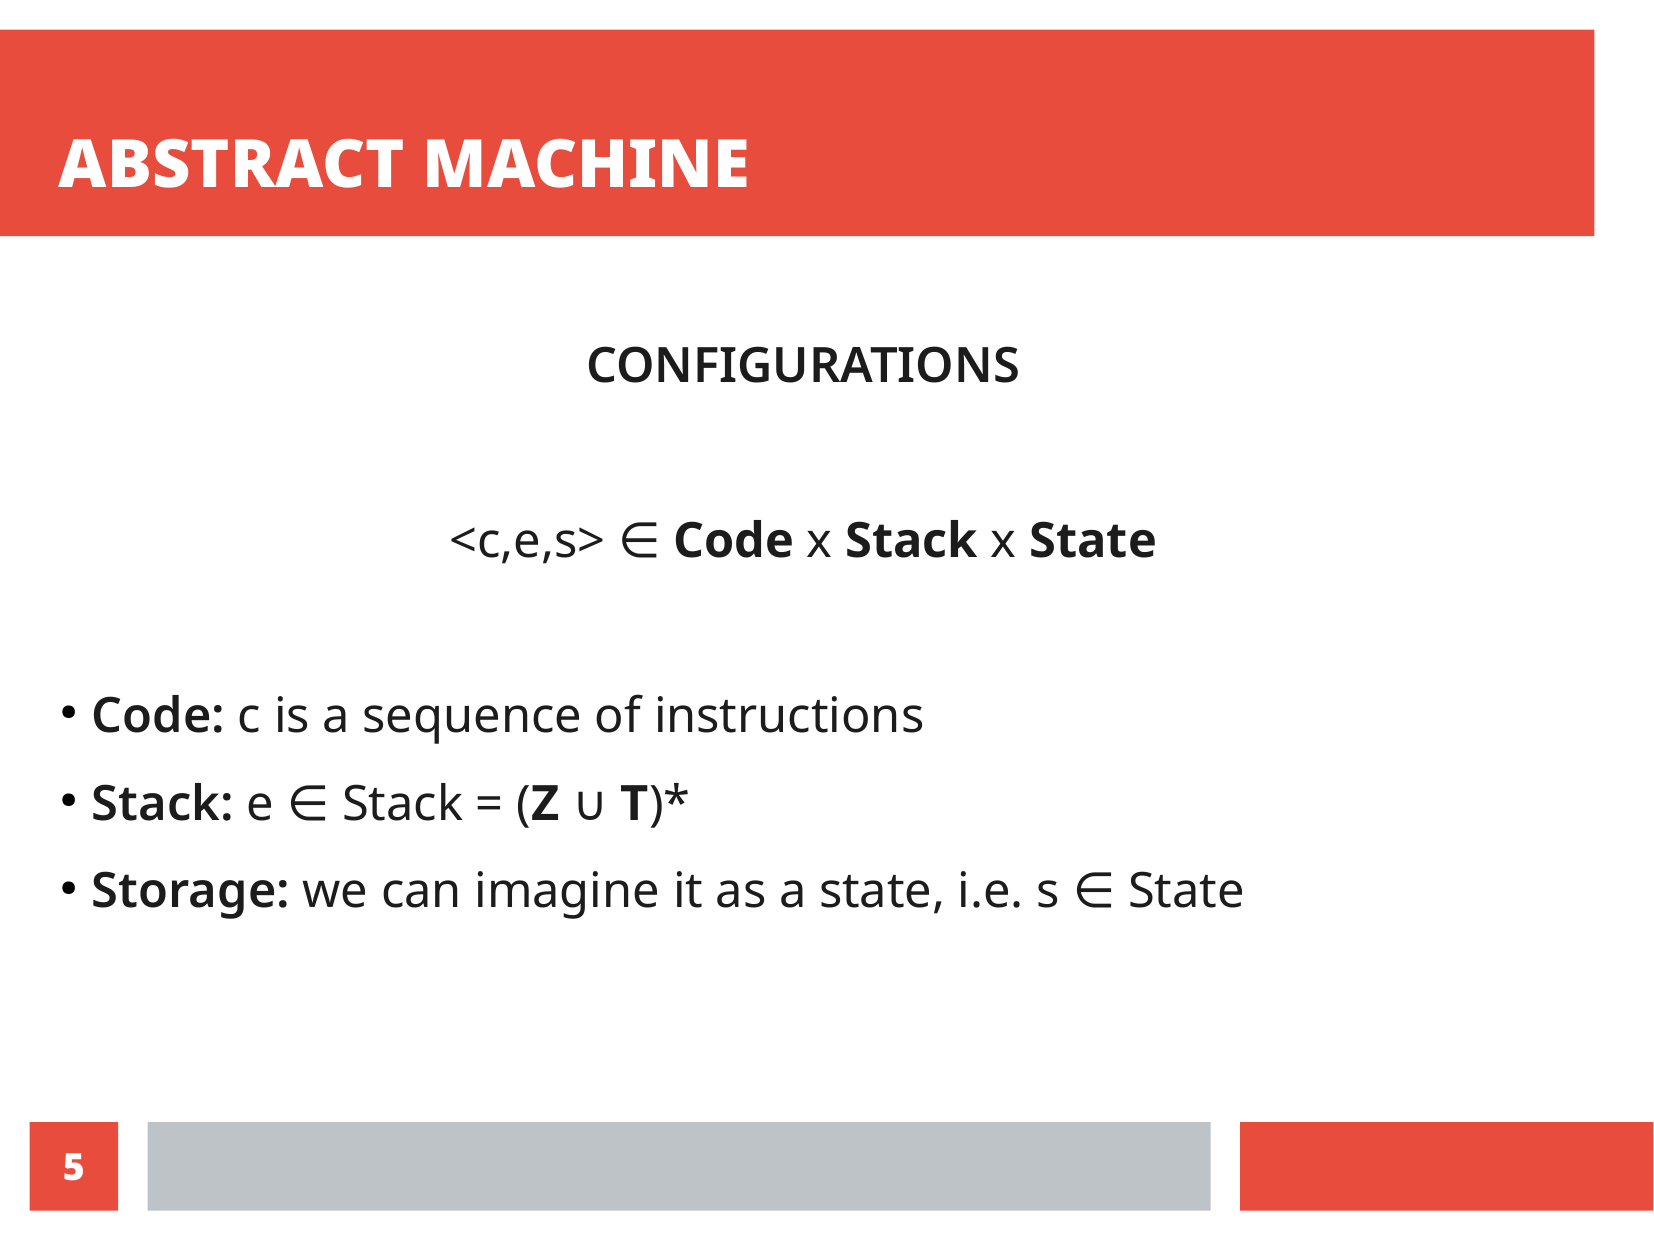

# ABSTRACT MACHINE
CONFIGURATIONS
<c,e,s> ∈ Code x Stack x State
Code: c is a sequence of instructions
Stack: e ∈ Stack = (Z ∪ T)*
Storage: we can imagine it as a state, i.e. 	s ∈ State
5